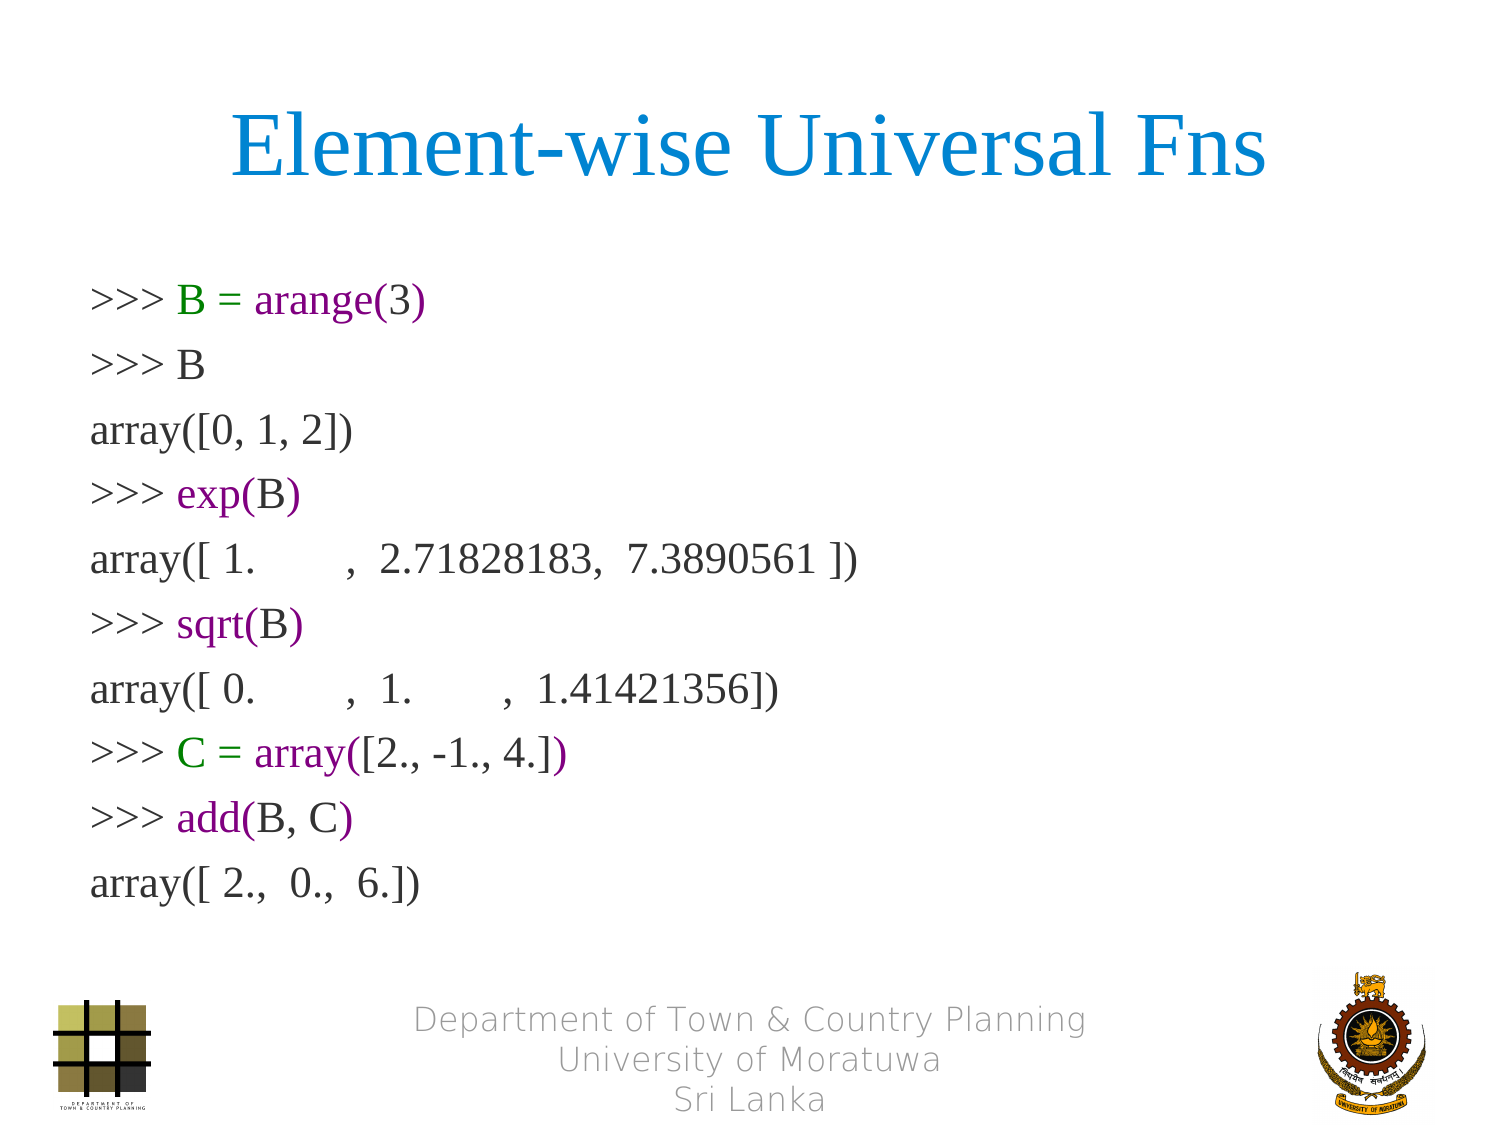

# Element-wise Universal Fns
>>> B = arange(3)
>>> B
array([0, 1, 2])
>>> exp(B)
array([ 1. , 2.71828183, 7.3890561 ])
>>> sqrt(B)
array([ 0. , 1. , 1.41421356])
>>> C = array([2., -1., 4.])
>>> add(B, C)
array([ 2., 0., 6.])